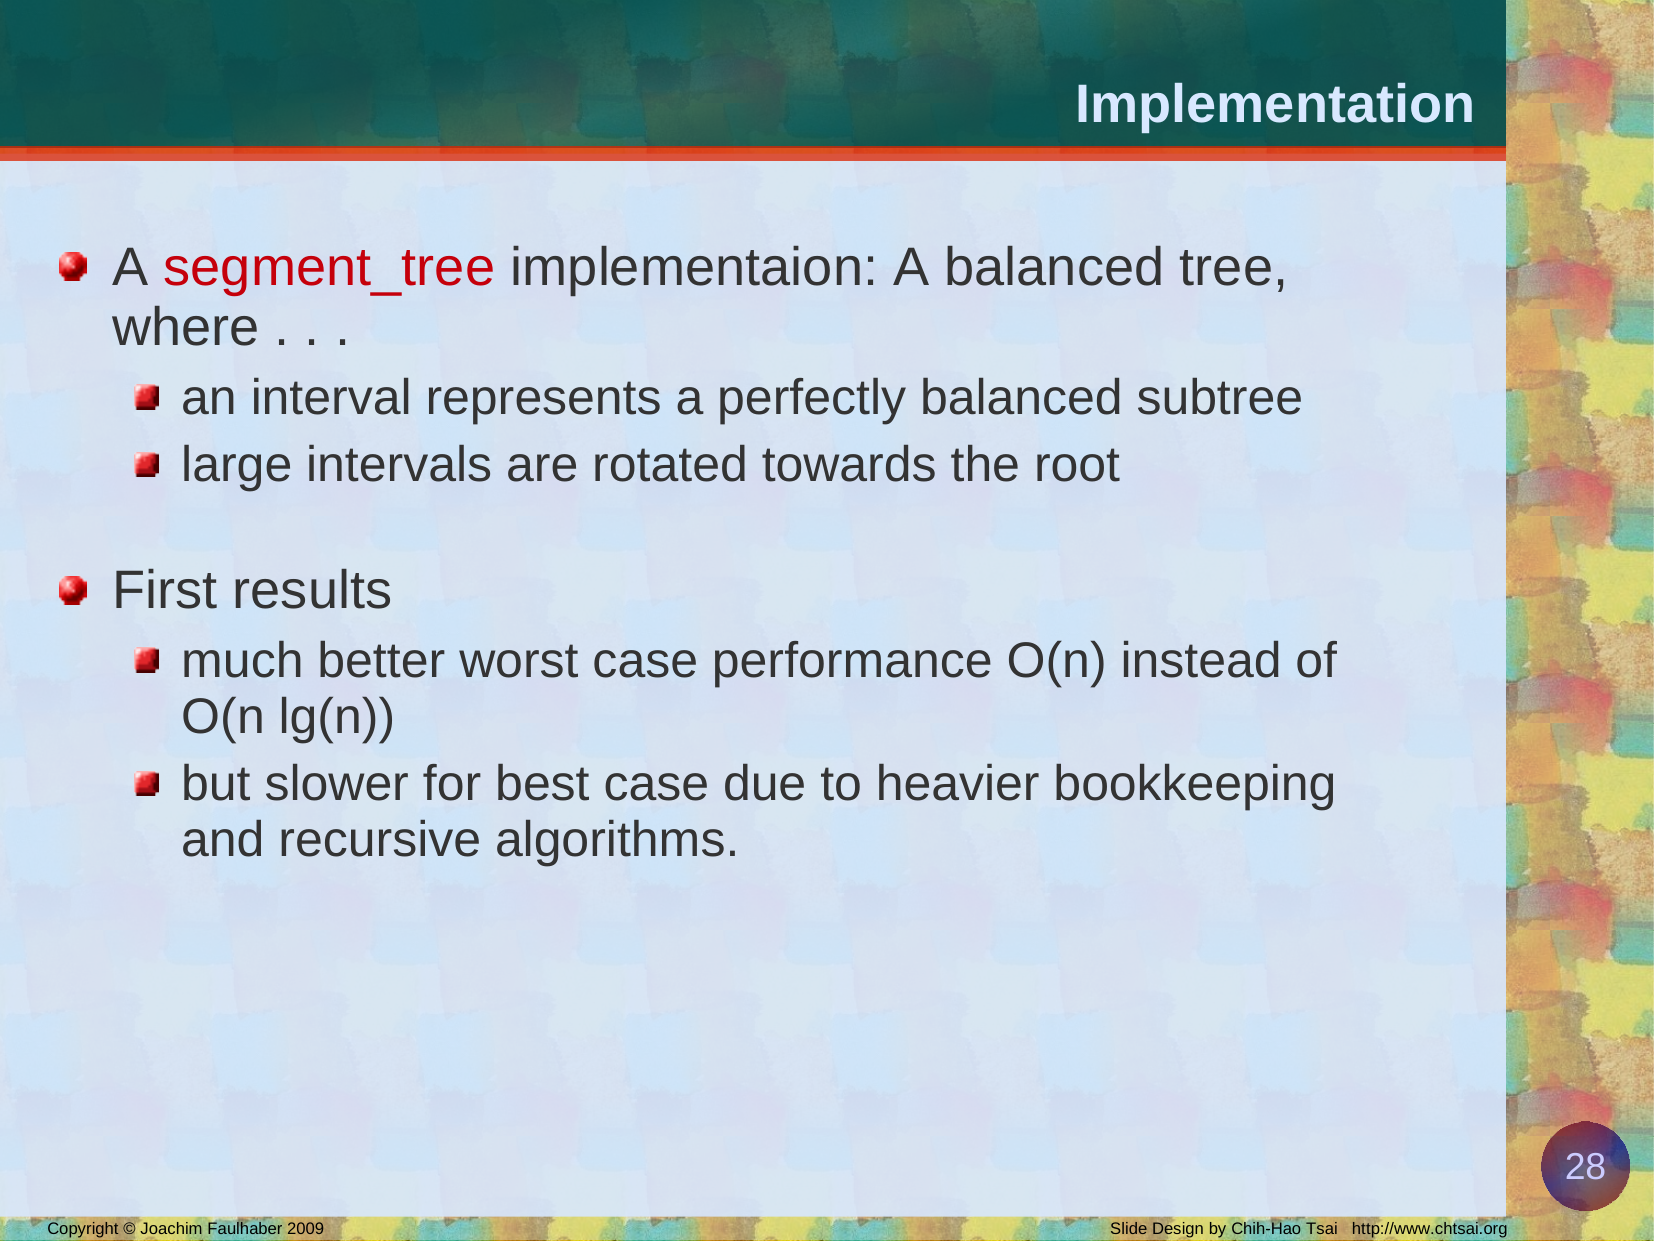

# Implementation
A segment_tree implementaion: A balanced tree,
where . . .
an interval represents a perfectly balanced subtree
large intervals are rotated towards the root
First results
much better worst case performance O(n) instead of O(n lg(n))
but slower for best case due to heavier bookkeeping and recursive algorithms.